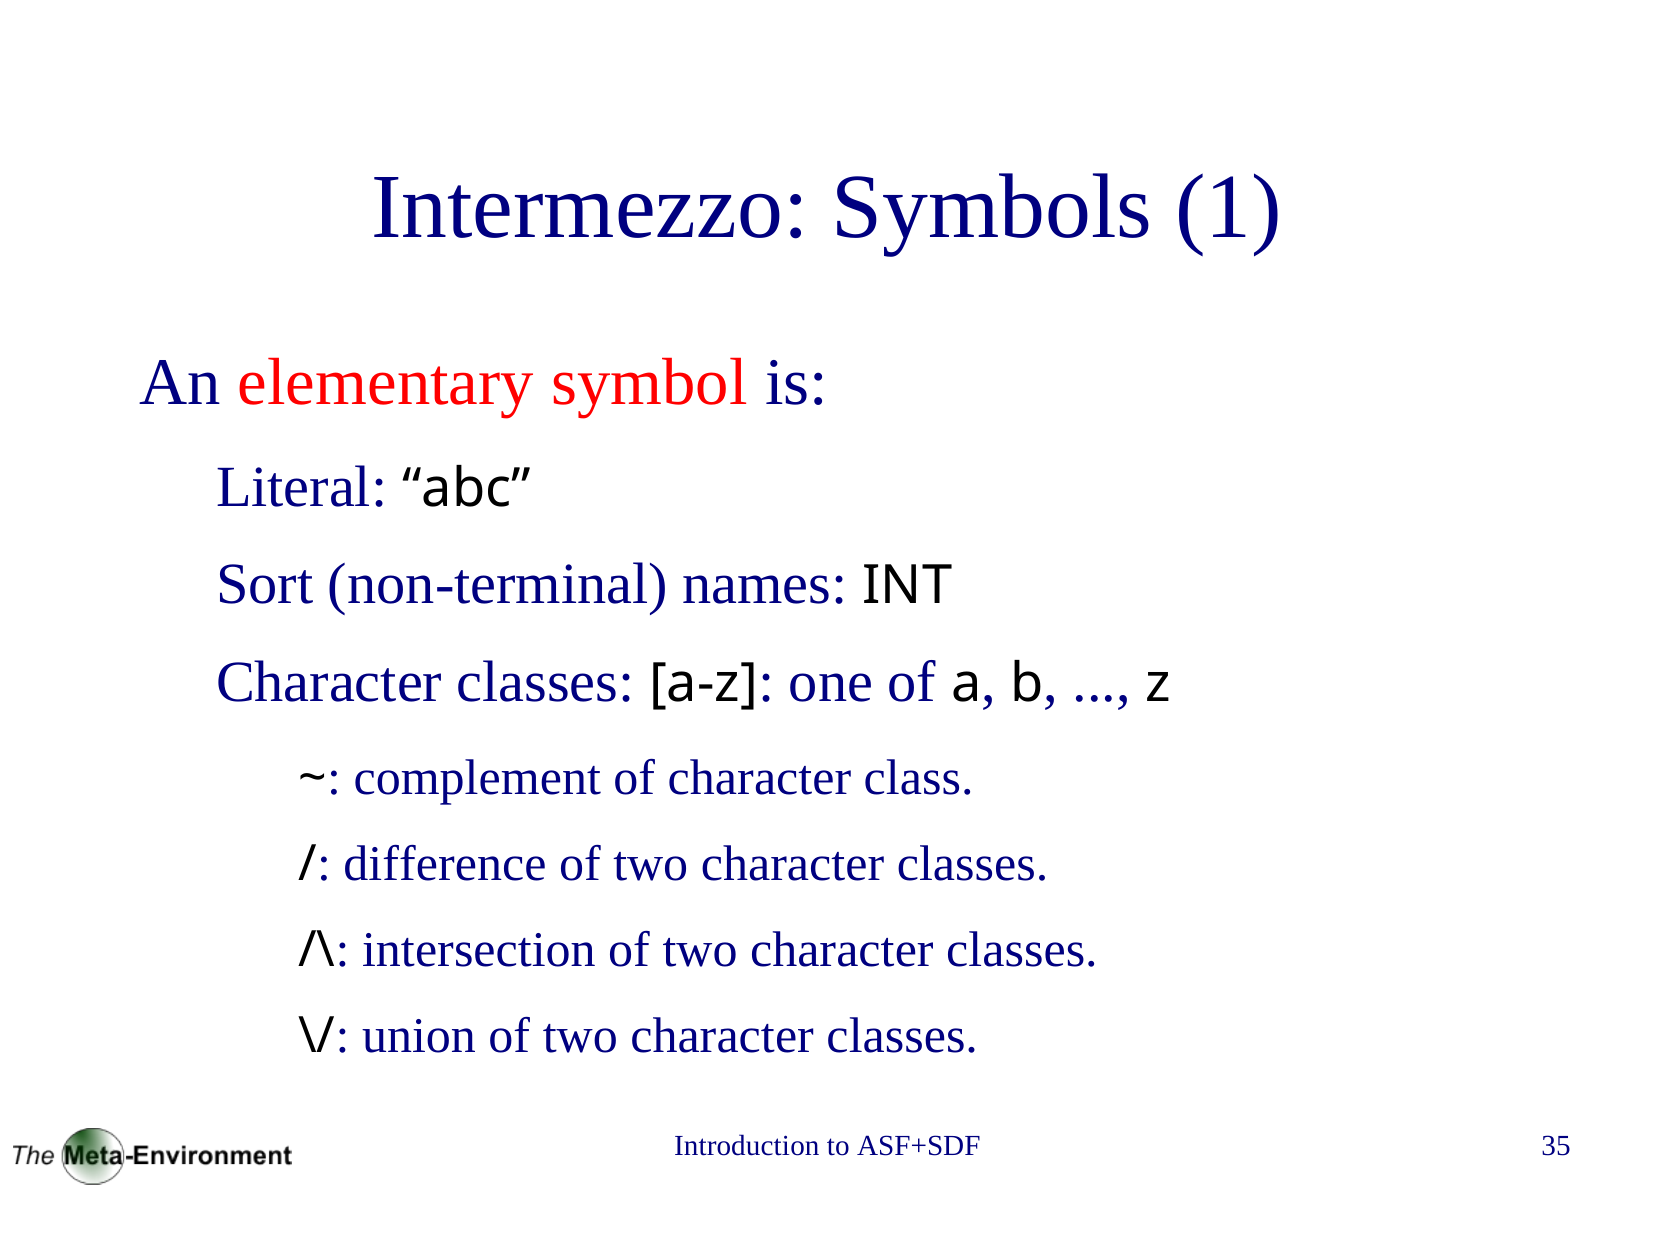

# Intermezzo: Symbols (1)
An elementary symbol is:
Literal: “abc”
Sort (non-terminal) names: INT
Character classes: [a-z]: one of a, b, ..., z
~: complement of character class.
/: difference of two character classes.
/\: intersection of two character classes.
\/: union of two character classes.
35